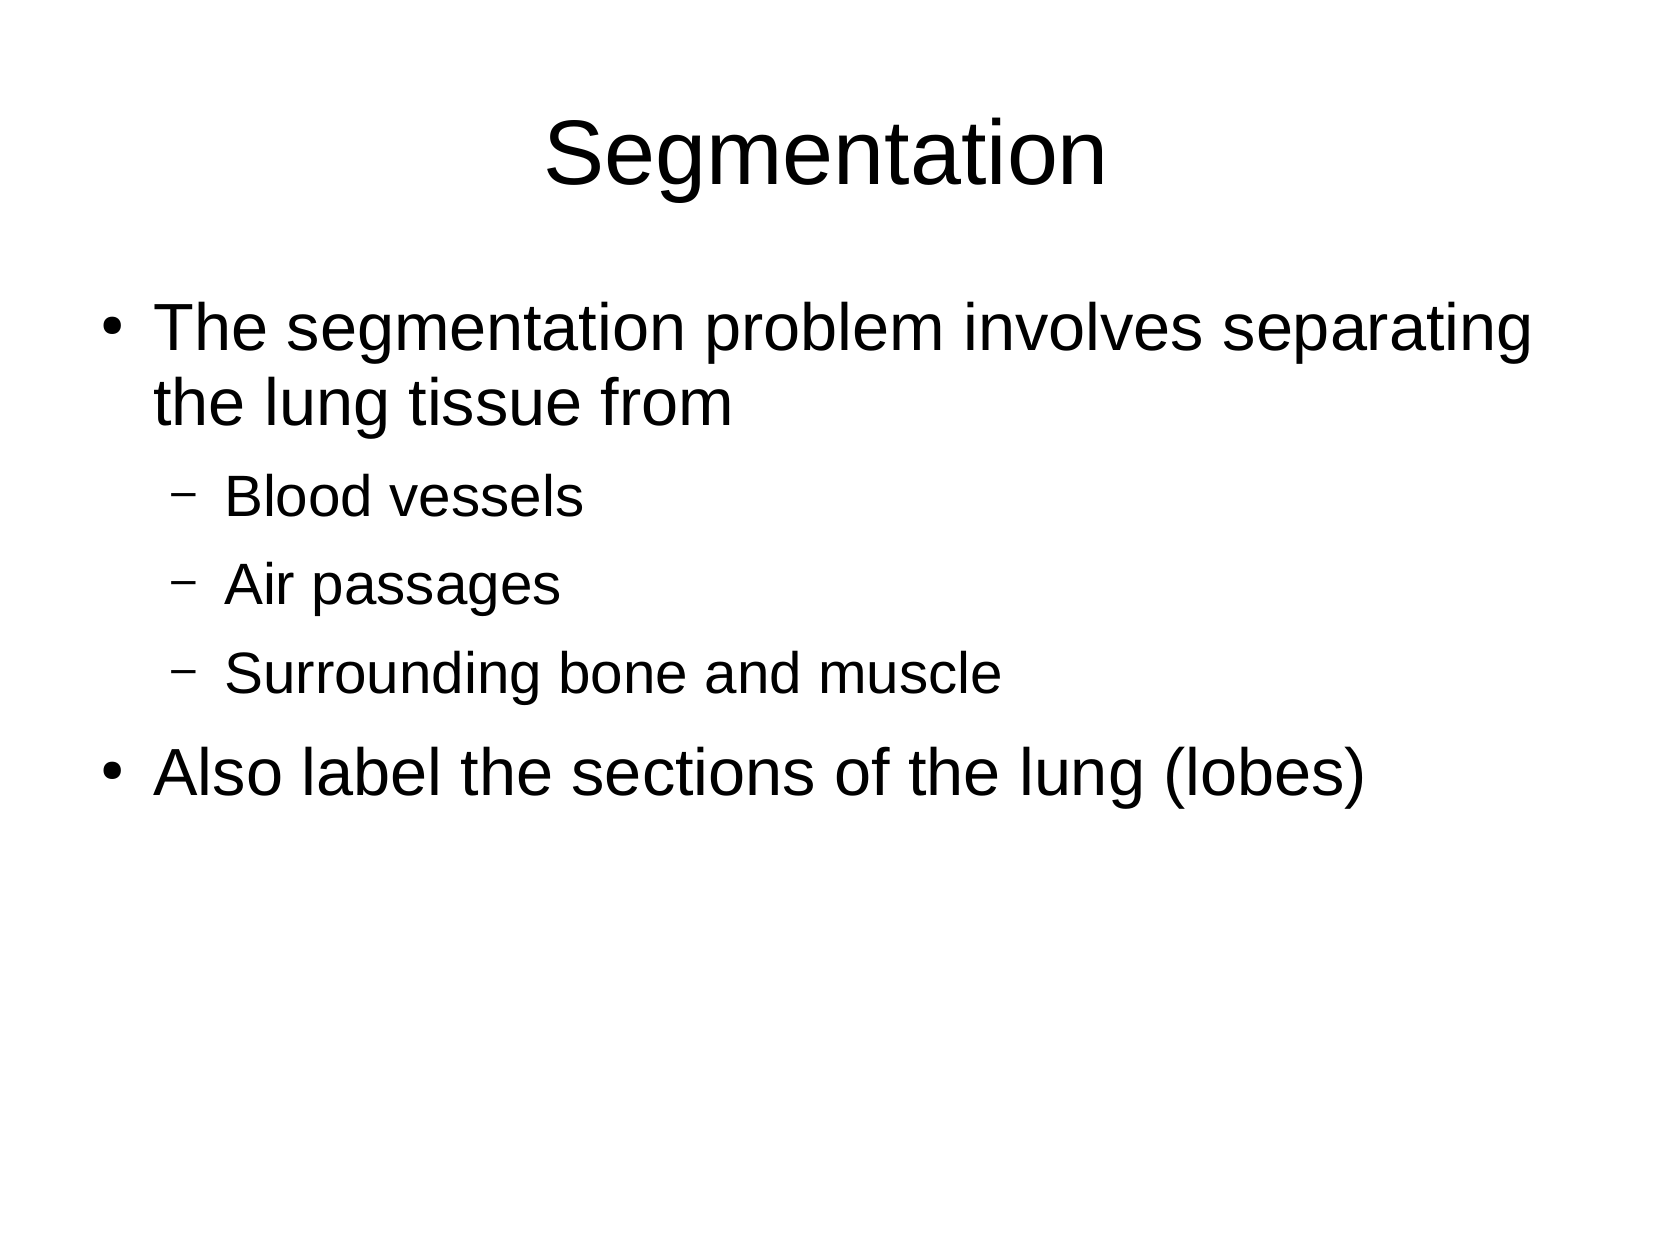

# Segmentation
The segmentation problem involves separating the lung tissue from
Blood vessels
Air passages
Surrounding bone and muscle
Also label the sections of the lung (lobes)